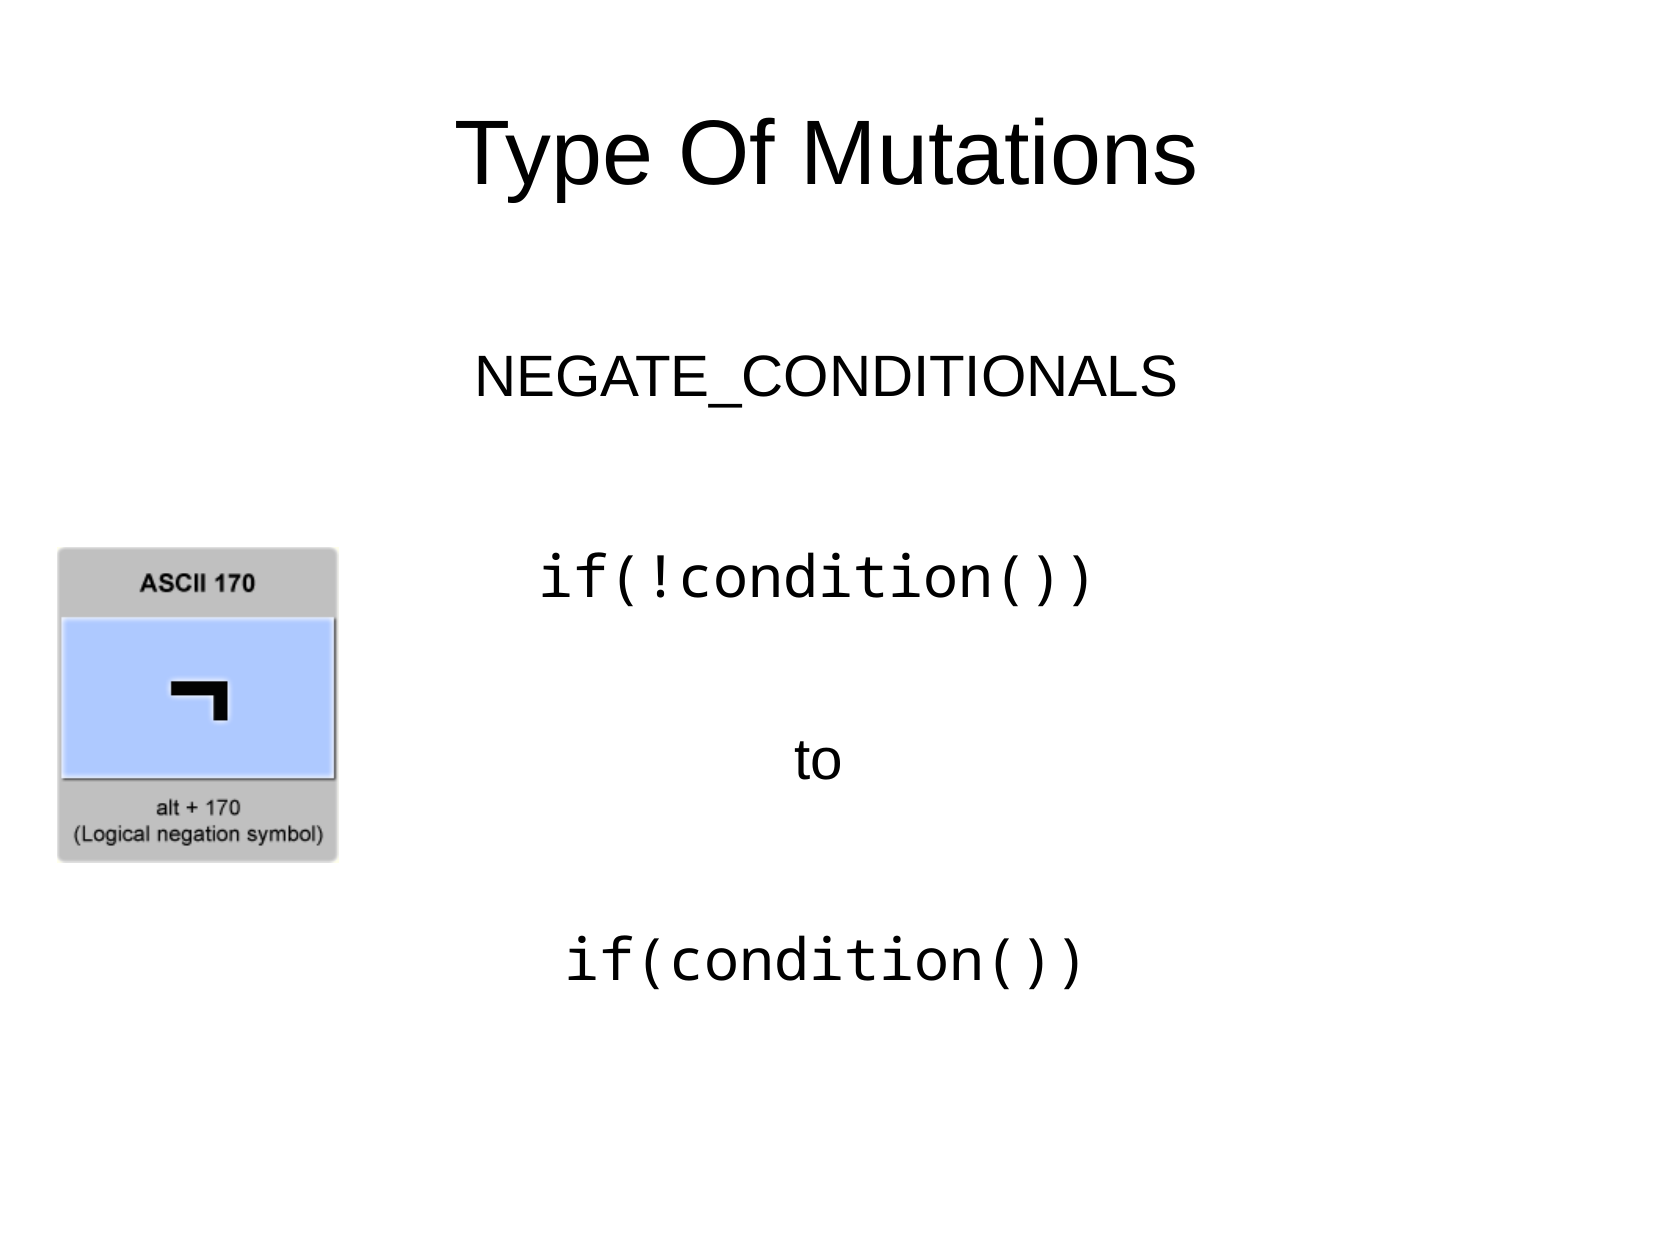

# Type Of Mutations
NEGATE_CONDITIONALS
if(!condition())
to
if(condition())